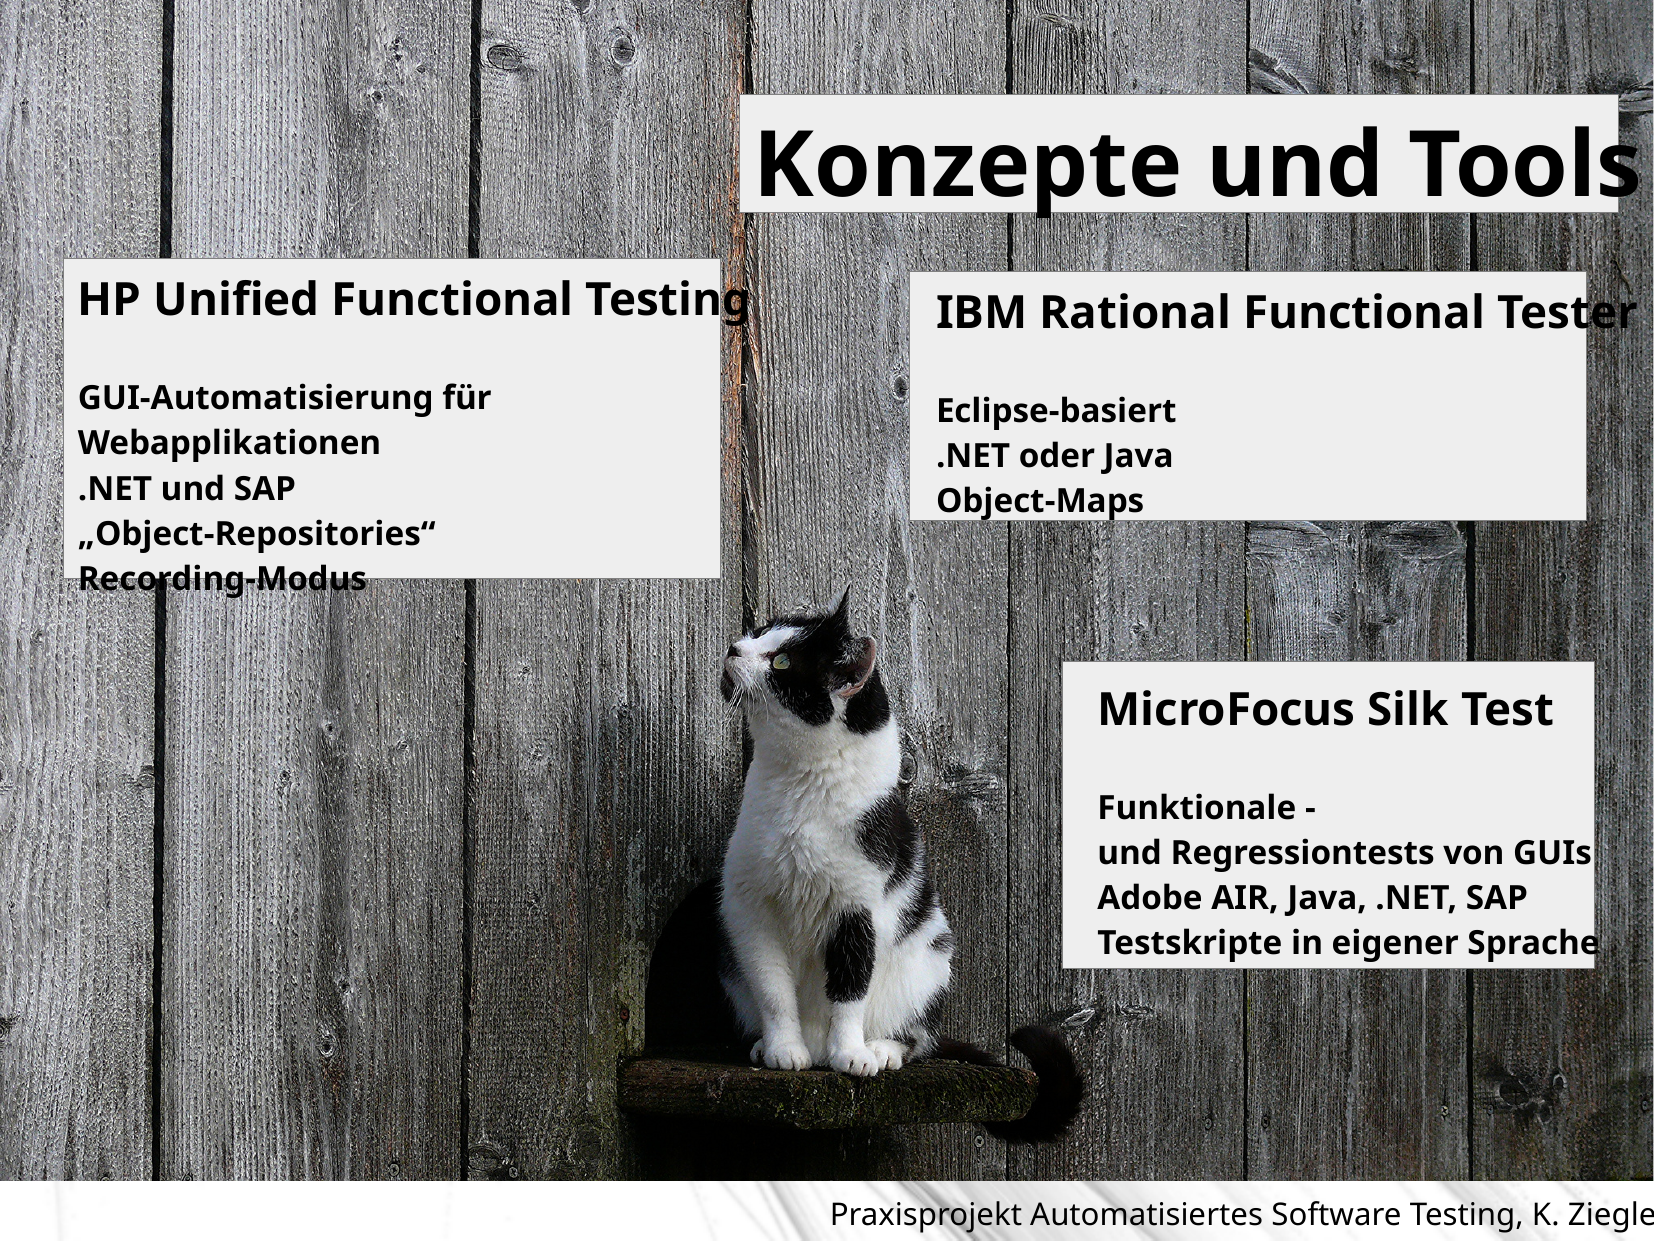

Konzepte und Tools
#
HP Unified Functional Testing
GUI-Automatisierung für
Webapplikationen
.NET und SAP
„Object-Repositories“
Recording-Modus
IBM Rational Functional Tester
Eclipse-basiert
.NET oder Java
Object-Maps
MicroFocus Silk Test
Funktionale -
und Regressiontests von GUIs
Adobe AIR, Java, .NET, SAP
Testskripte in eigener Sprache
Praxisprojekt Automatisiertes Software Testing, K. Ziegler